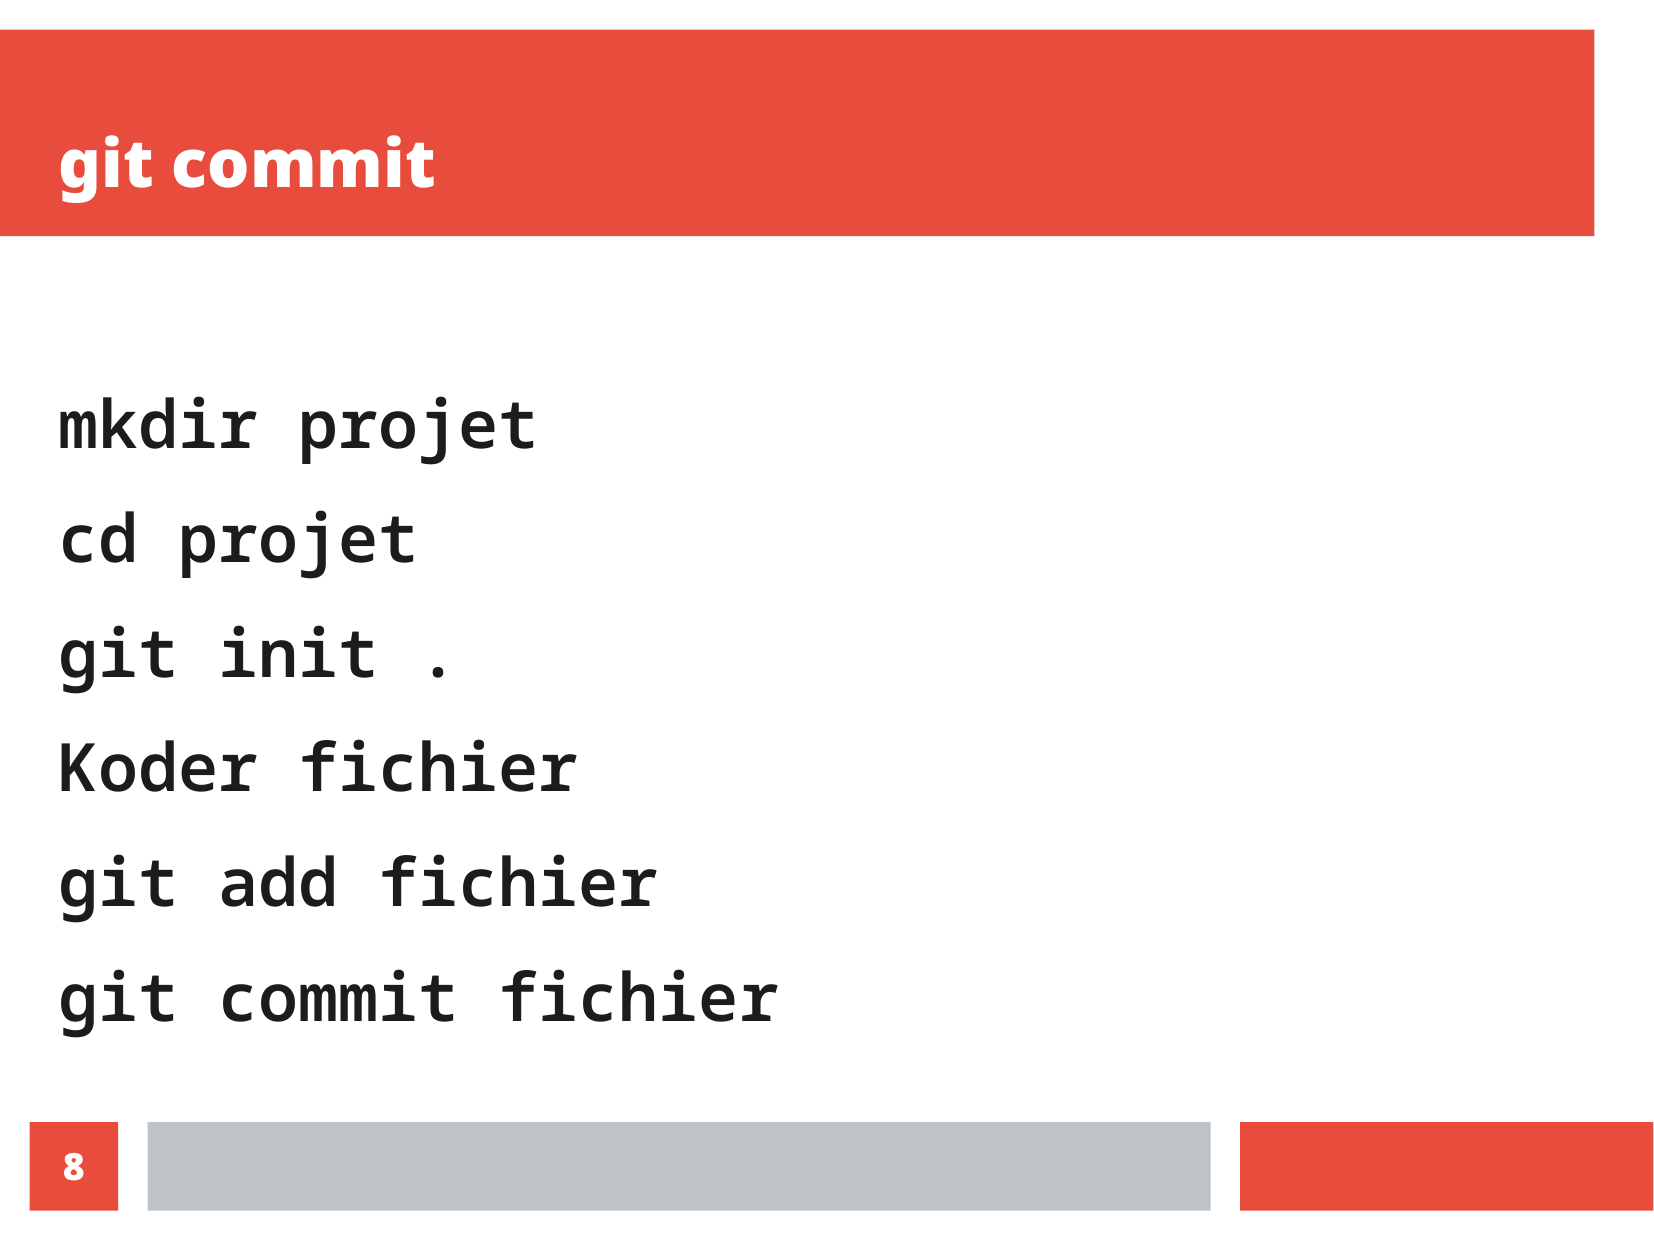

# git commit
mkdir projet
cd projet
git init .
Koder fichier
git add fichier
git commit fichier
8